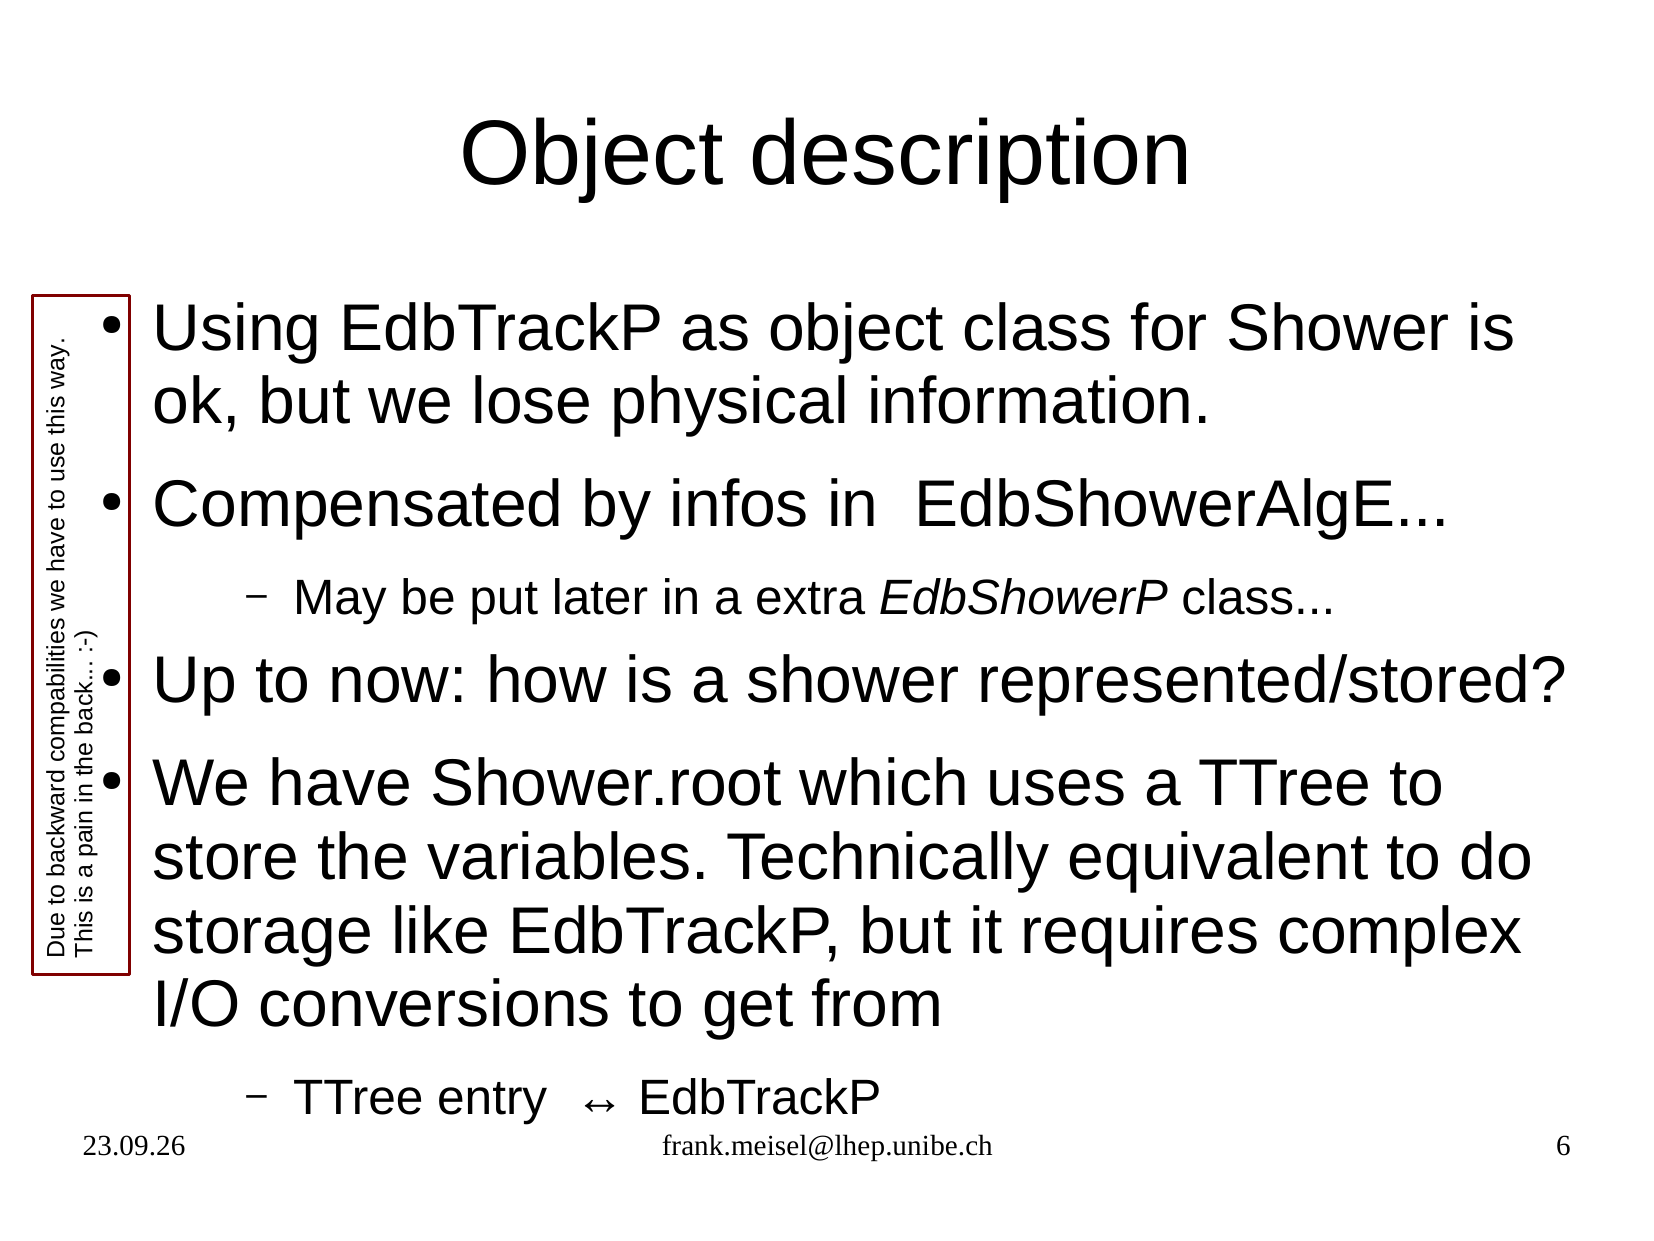

# Object description
Using EdbTrackP as object class for Shower is ok, but we lose physical information.
Compensated by infos in EdbShowerAlgE...
May be put later in a extra EdbShowerP class...
Up to now: how is a shower represented/stored?
We have Shower.root which uses a TTree to store the variables. Technically equivalent to do storage like EdbTrackP, but it requires complex I/O conversions to get from
TTree entry ↔ EdbTrackP
Due to backward compabilities we have to use this way.
This is a pain in the back... :-)
frank.meisel@lhep.unibe.ch
6